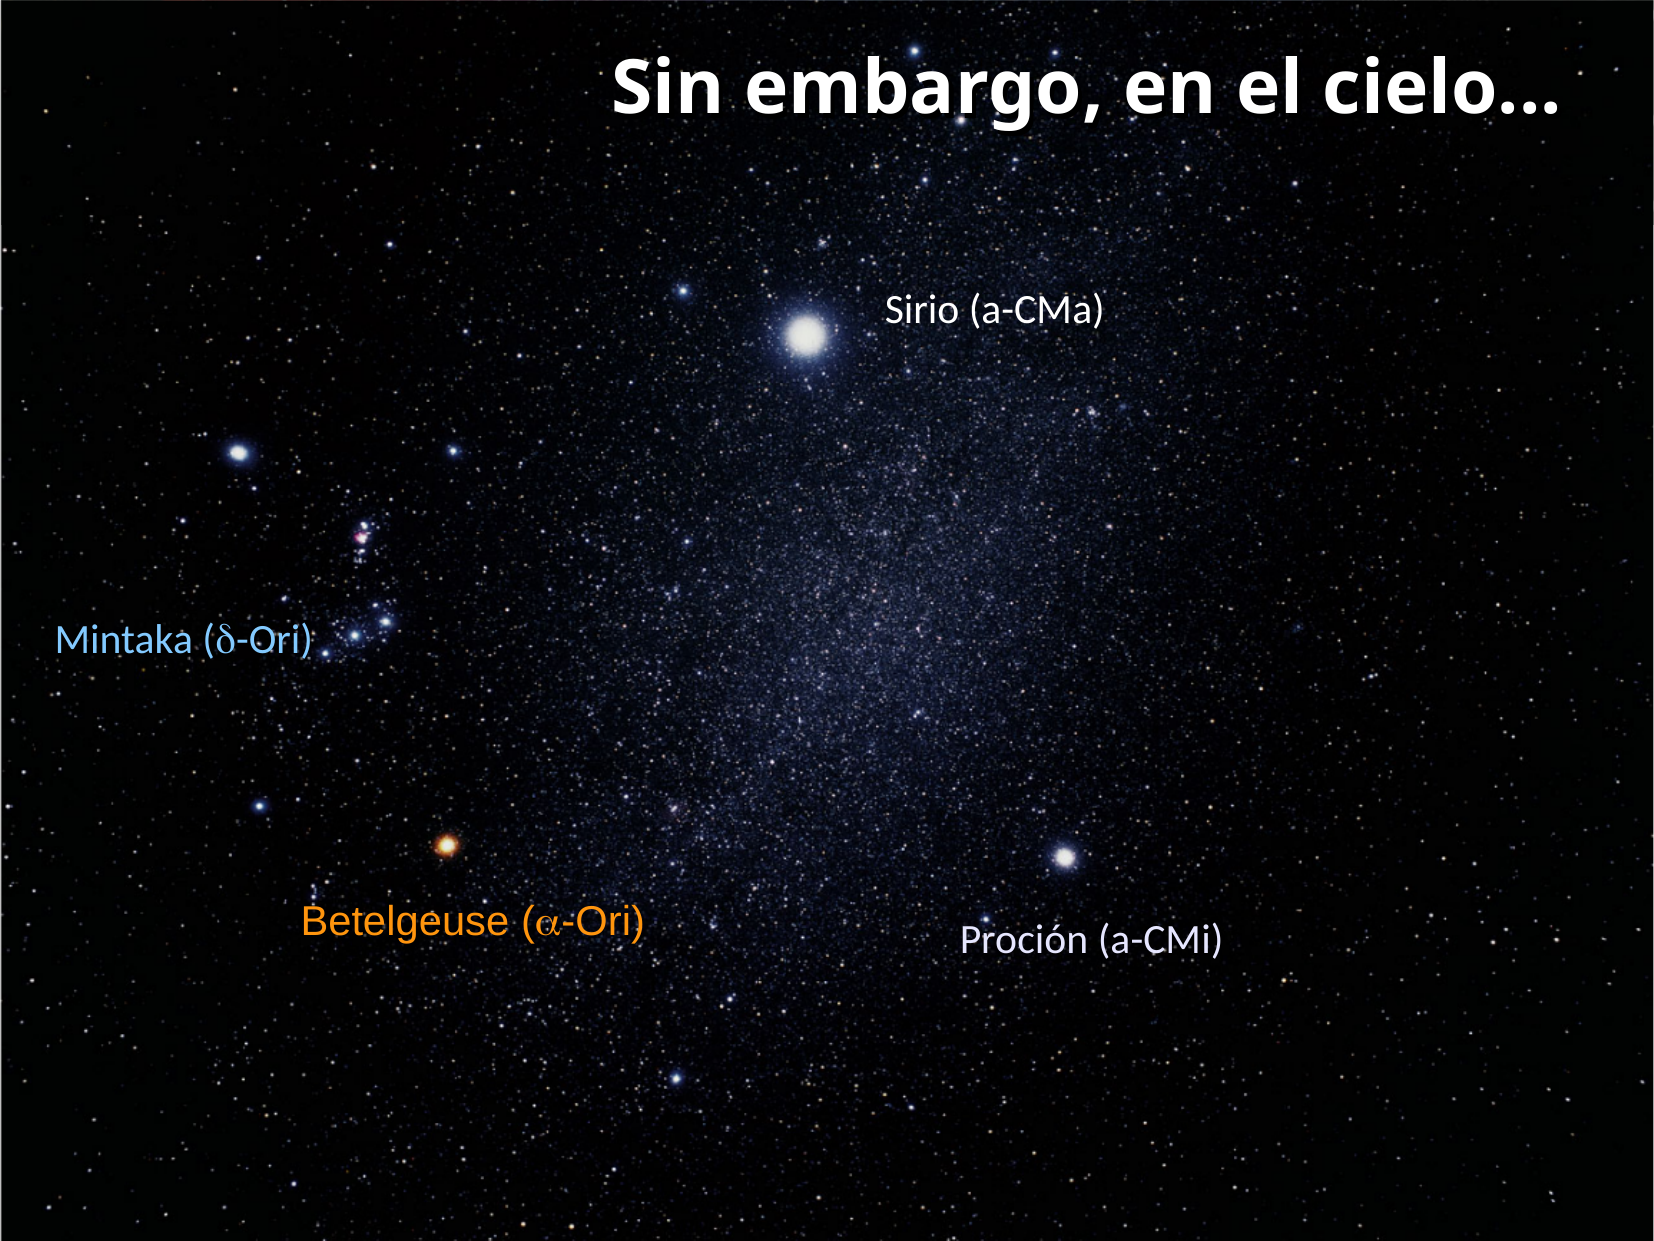

# Sin embargo, en el cielo...
Sirio (a-CMa)
Mintaka (d-Ori)
Betelgeuse (a-Ori)
Proción (a-CMi)
Oct 02, 2019
Asorey IPAC 2019 U02C02
3